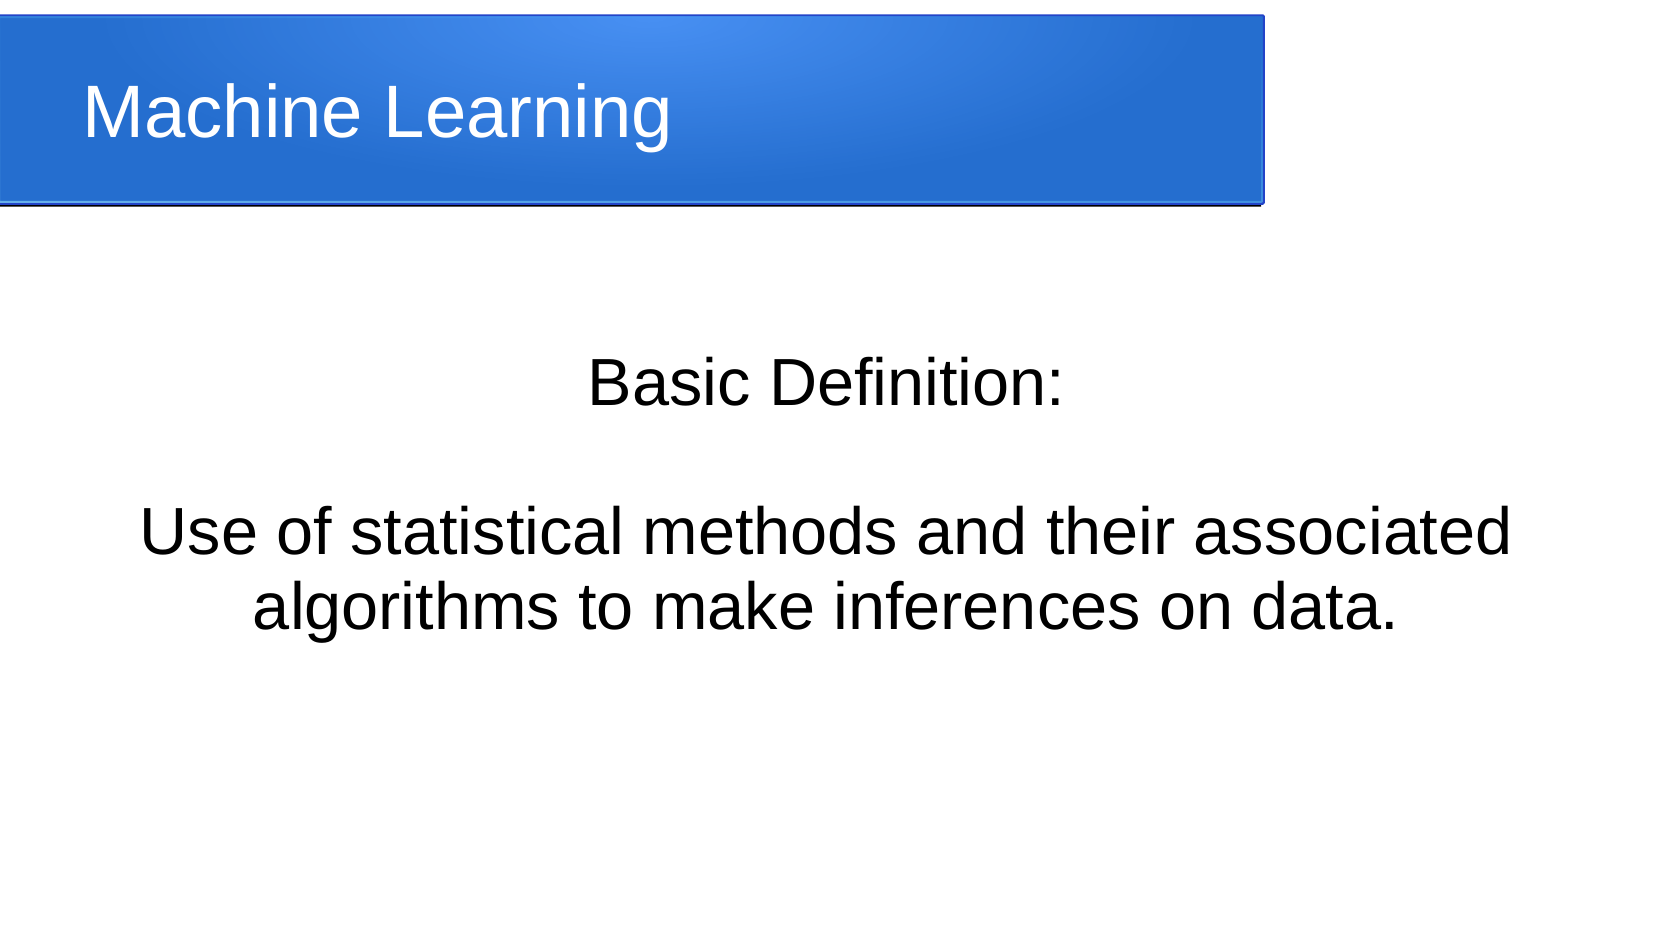

# Machine Learning
Basic Definition:
Use of statistical methods and their associated algorithms to make inferences on data.